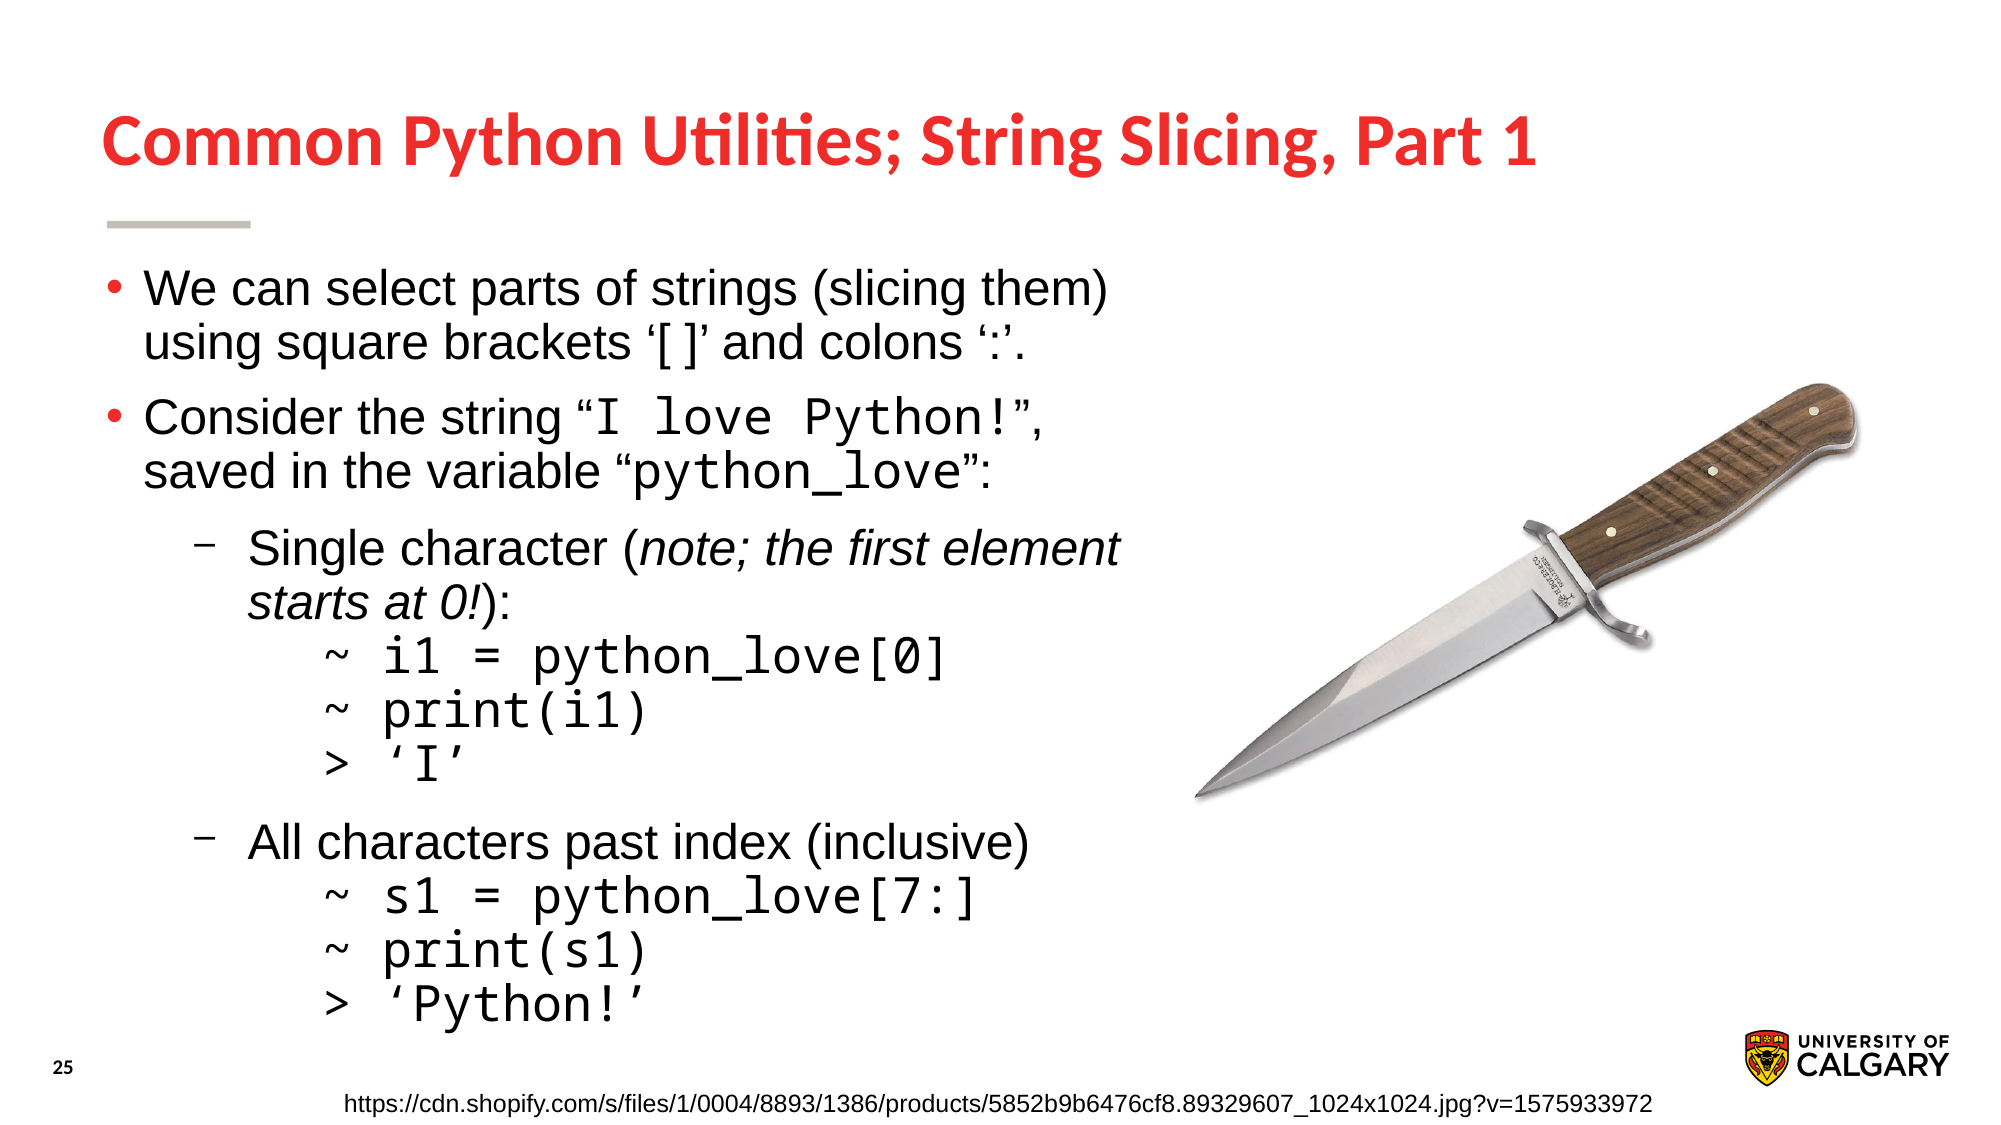

# Common Python Utilities; String Slicing, Part 1
We can select parts of strings (slicing them) using square brackets ‘[ ]’ and colons ‘:’.
Consider the string “I love Python!”, saved in the variable “python_love”:
Single character (note; the first element starts at 0!):
	~ i1 = python_love[0]
	~ print(i1)
	> ‘I’
All characters past index (inclusive)
	~ s1 = python_love[7:]
	~ print(s1)
	> ‘Python!’
https://cdn.shopify.com/s/files/1/0004/8893/1386/products/5852b9b6476cf8.89329607_1024x1024.jpg?v=1575933972